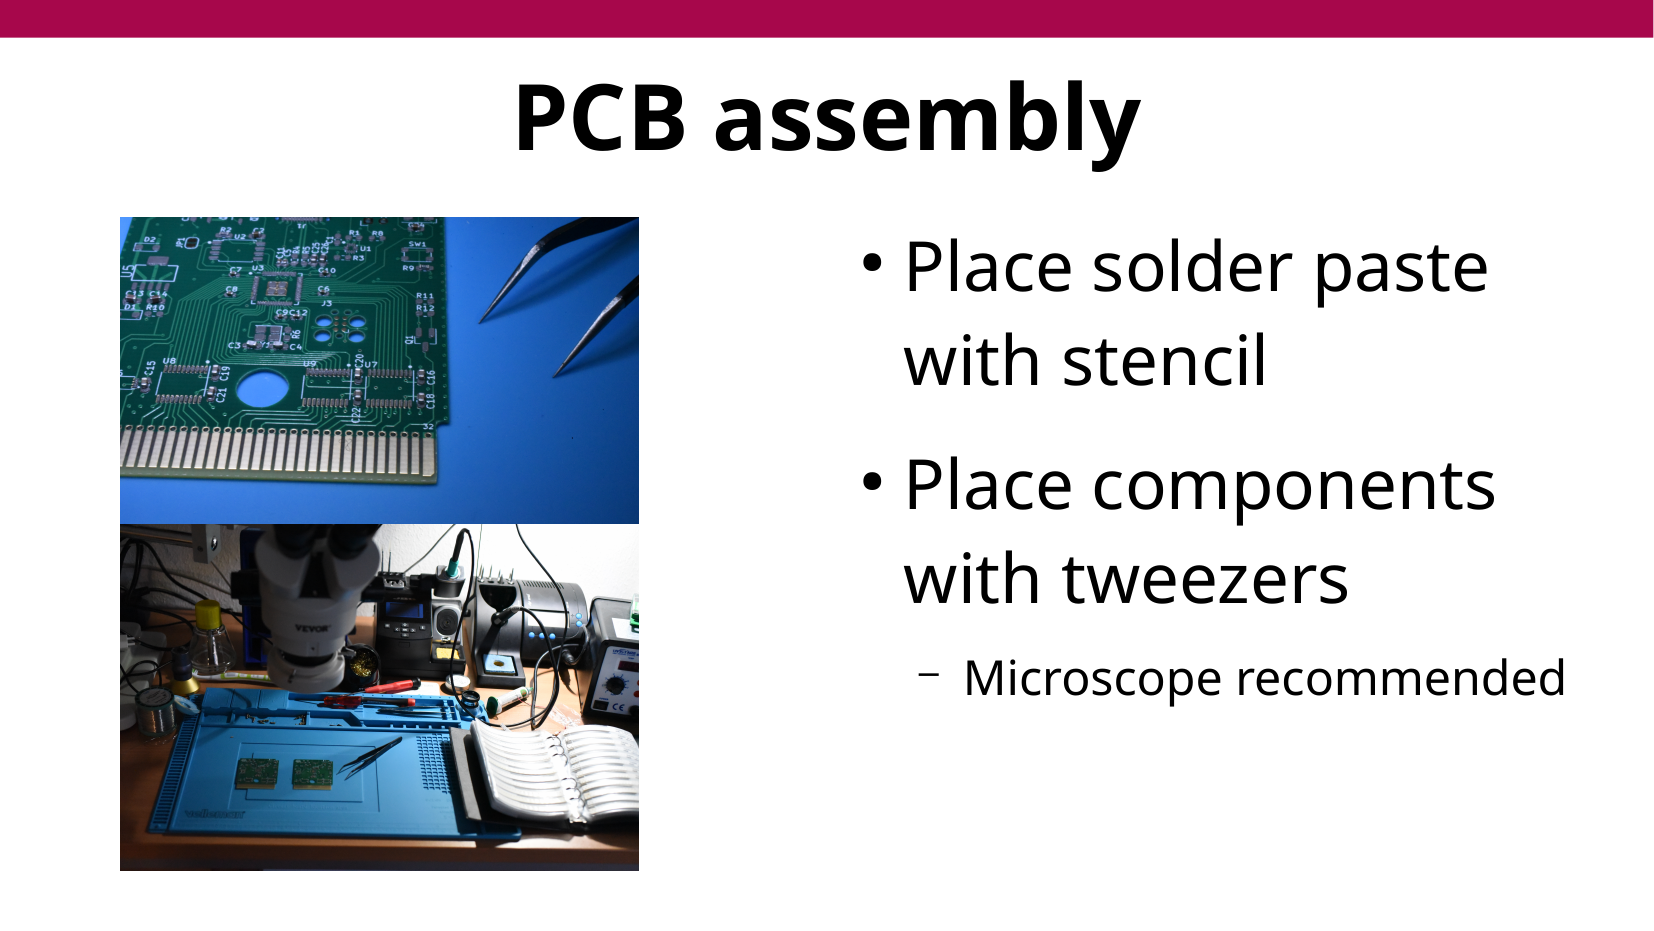

# PCB assembly
Place solder paste with stencil
Place components with tweezers
Microscope recommended